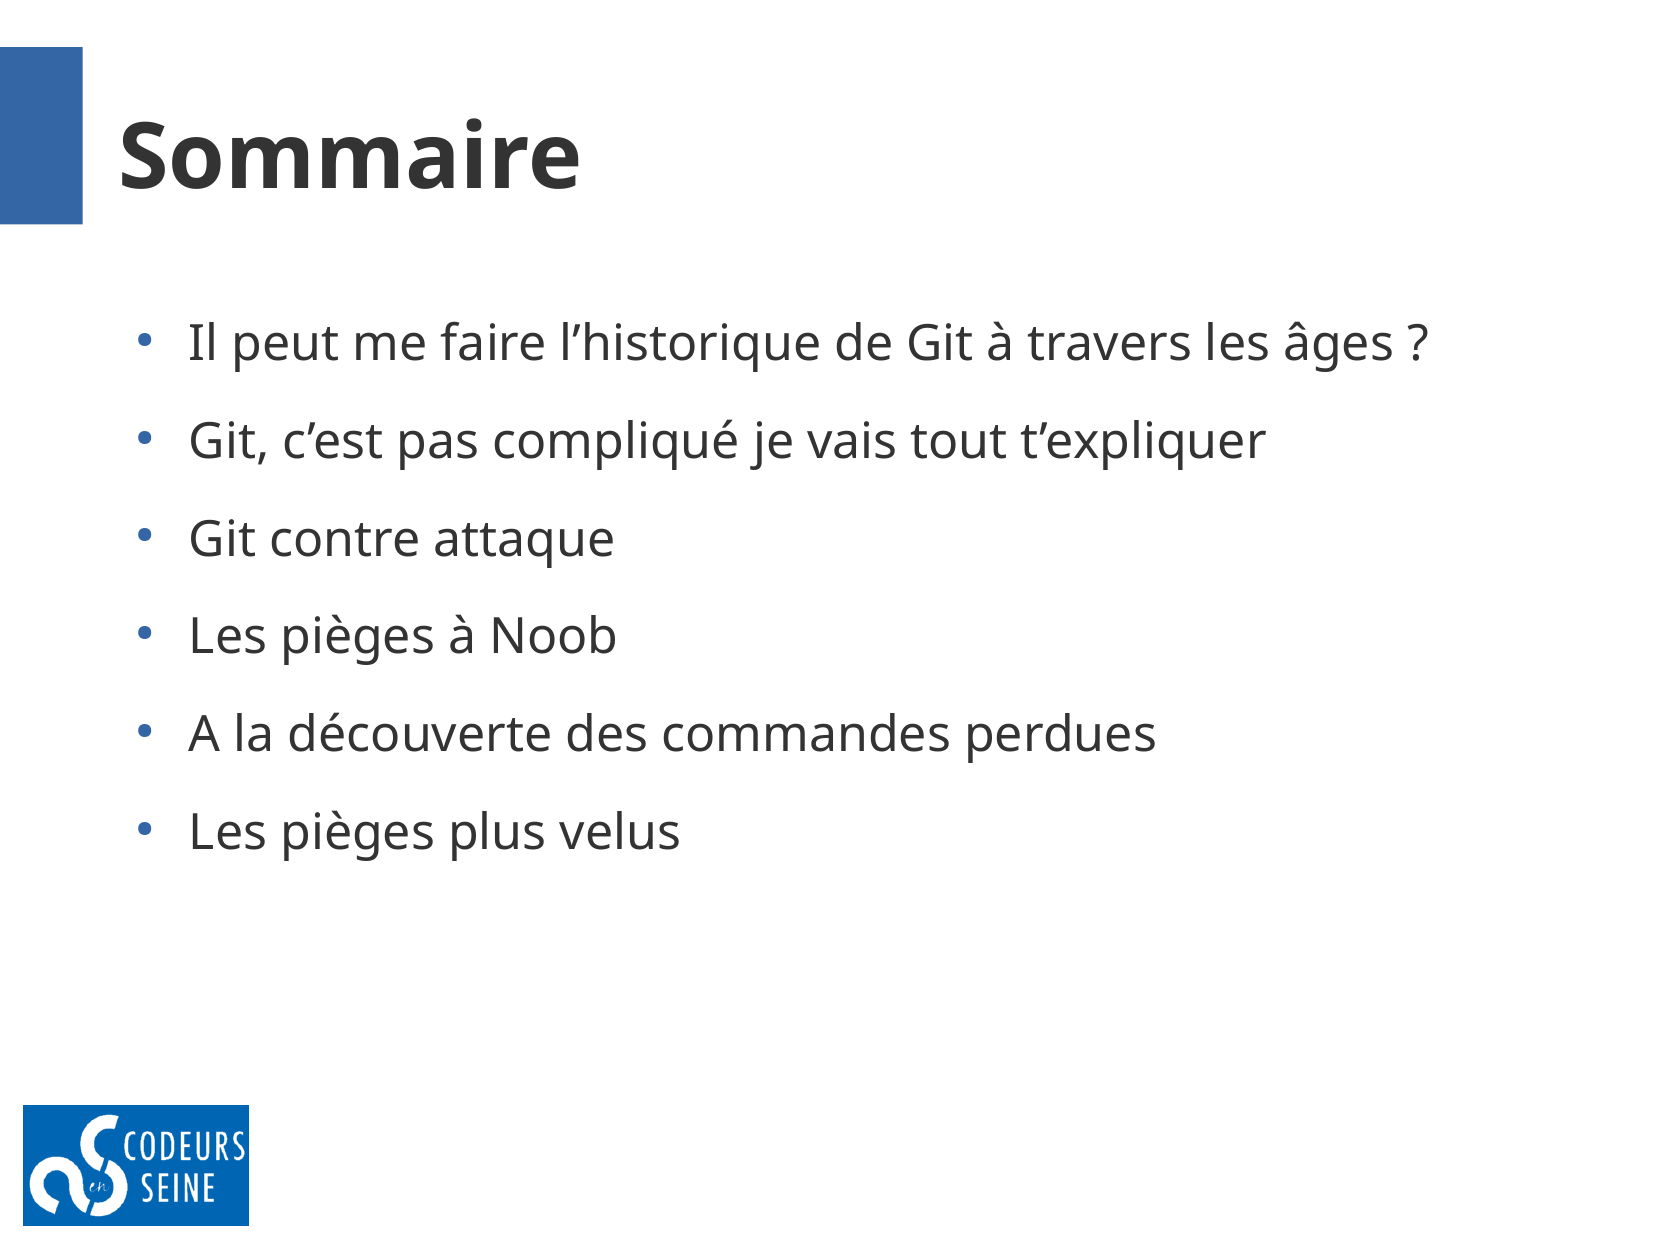

# Sommaire
Il peut me faire l’historique de Git à travers les âges ?
Git, c’est pas compliqué je vais tout t’expliquer
Git contre attaque
Les pièges à Noob
A la découverte des commandes perdues
Les pièges plus velus